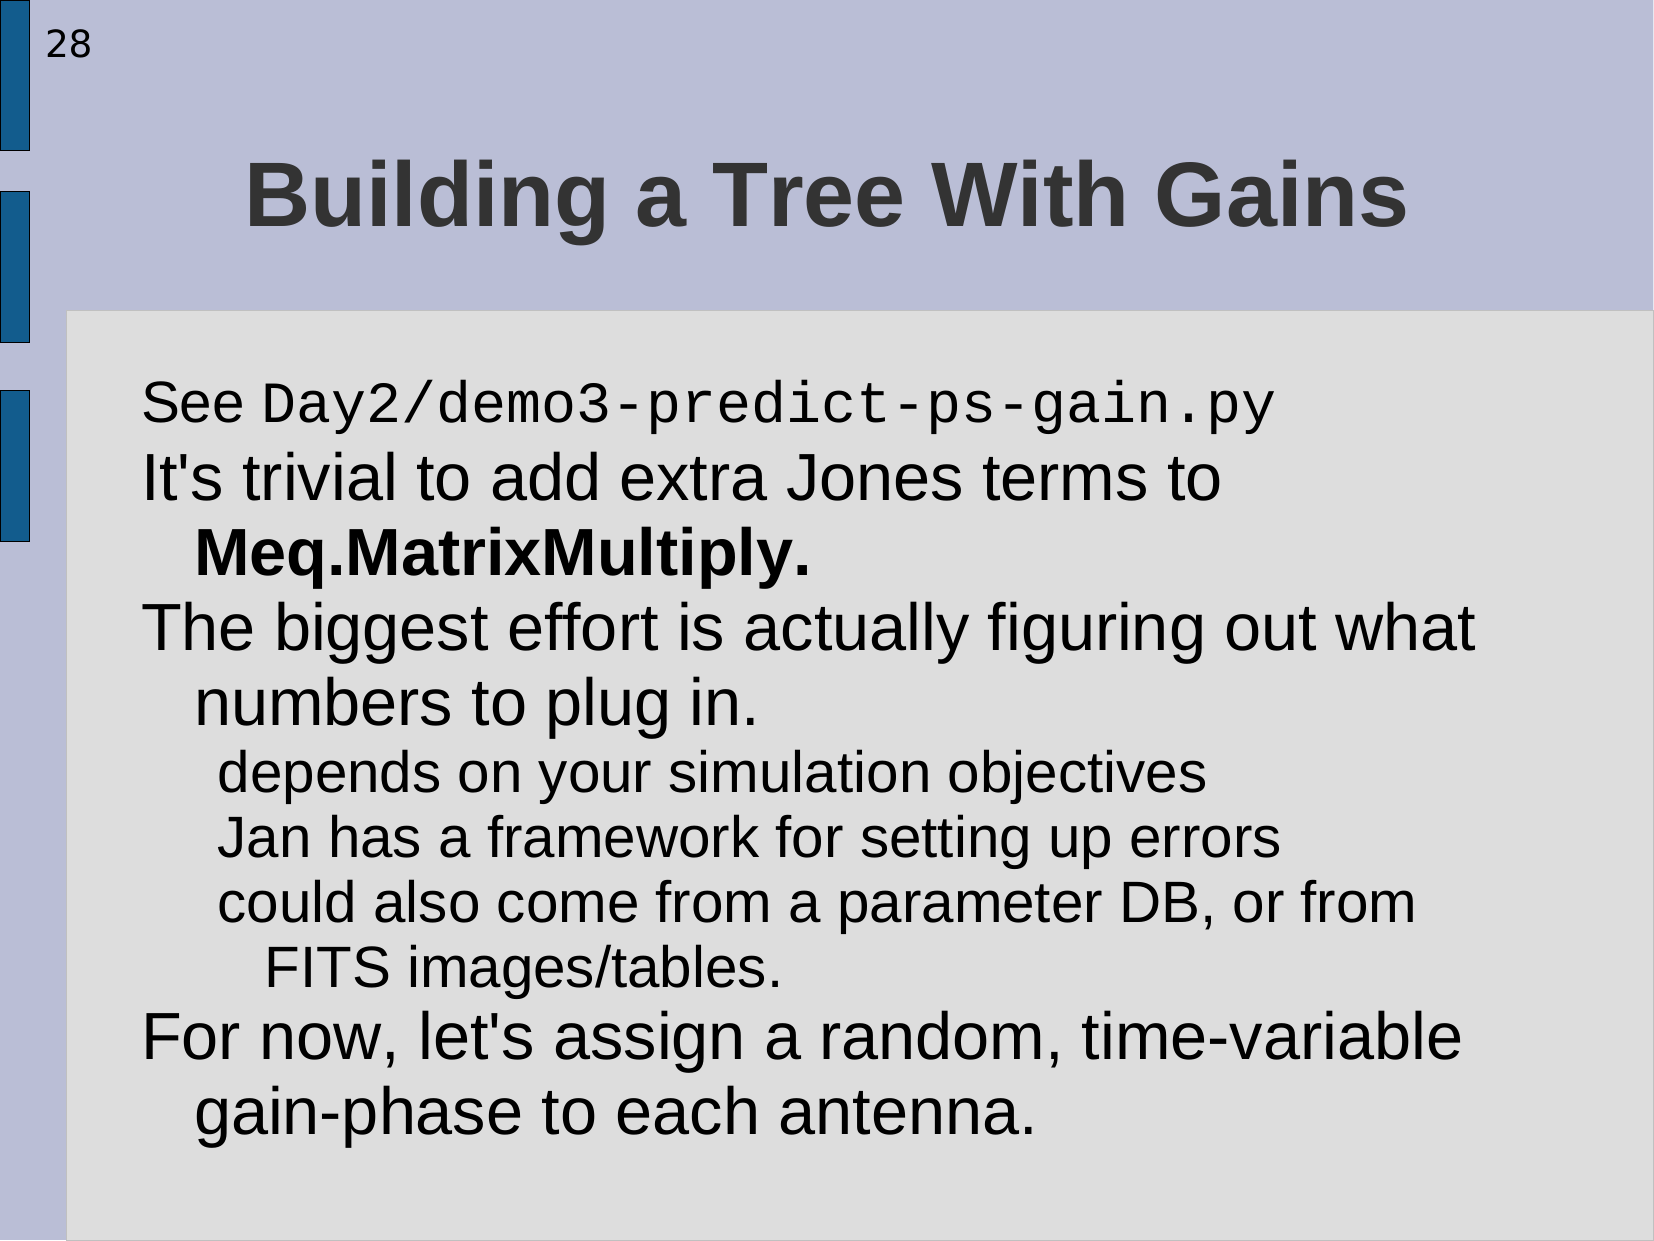

# Building a Tree With Gains
See Day2/demo3-predict-ps-gain.py
It's trivial to add extra Jones terms to Meq.MatrixMultiply.
The biggest effort is actually figuring out what numbers to plug in.
depends on your simulation objectives
Jan has a framework for setting up errors
could also come from a parameter DB, or from FITS images/tables.
For now, let's assign a random, time-variable gain-phase to each antenna.